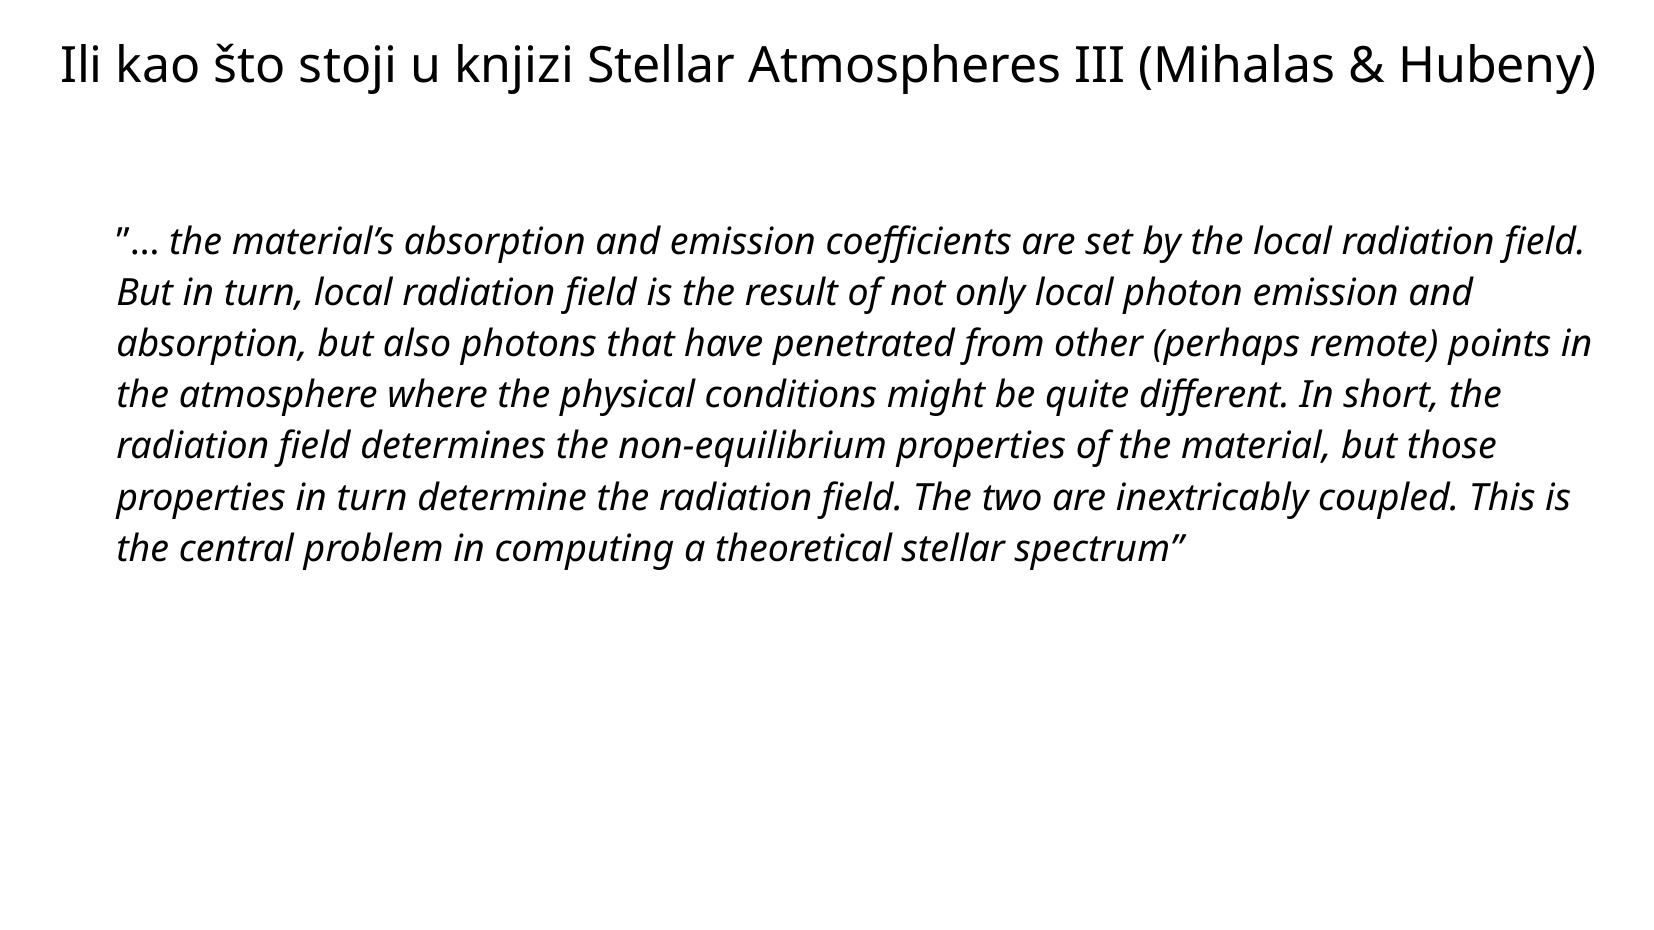

# Ili kao što stoji u knjizi Stellar Atmospheres III (Mihalas & Hubeny)
”… the material’s absorption and emission coefficients are set by the local radiation field. But in turn, local radiation field is the result of not only local photon emission and absorption, but also photons that have penetrated from other (perhaps remote) points in the atmosphere where the physical conditions might be quite different. In short, the radiation field determines the non-equilibrium properties of the material, but those properties in turn determine the radiation field. The two are inextricably coupled. This is the central problem in computing a theoretical stellar spectrum”